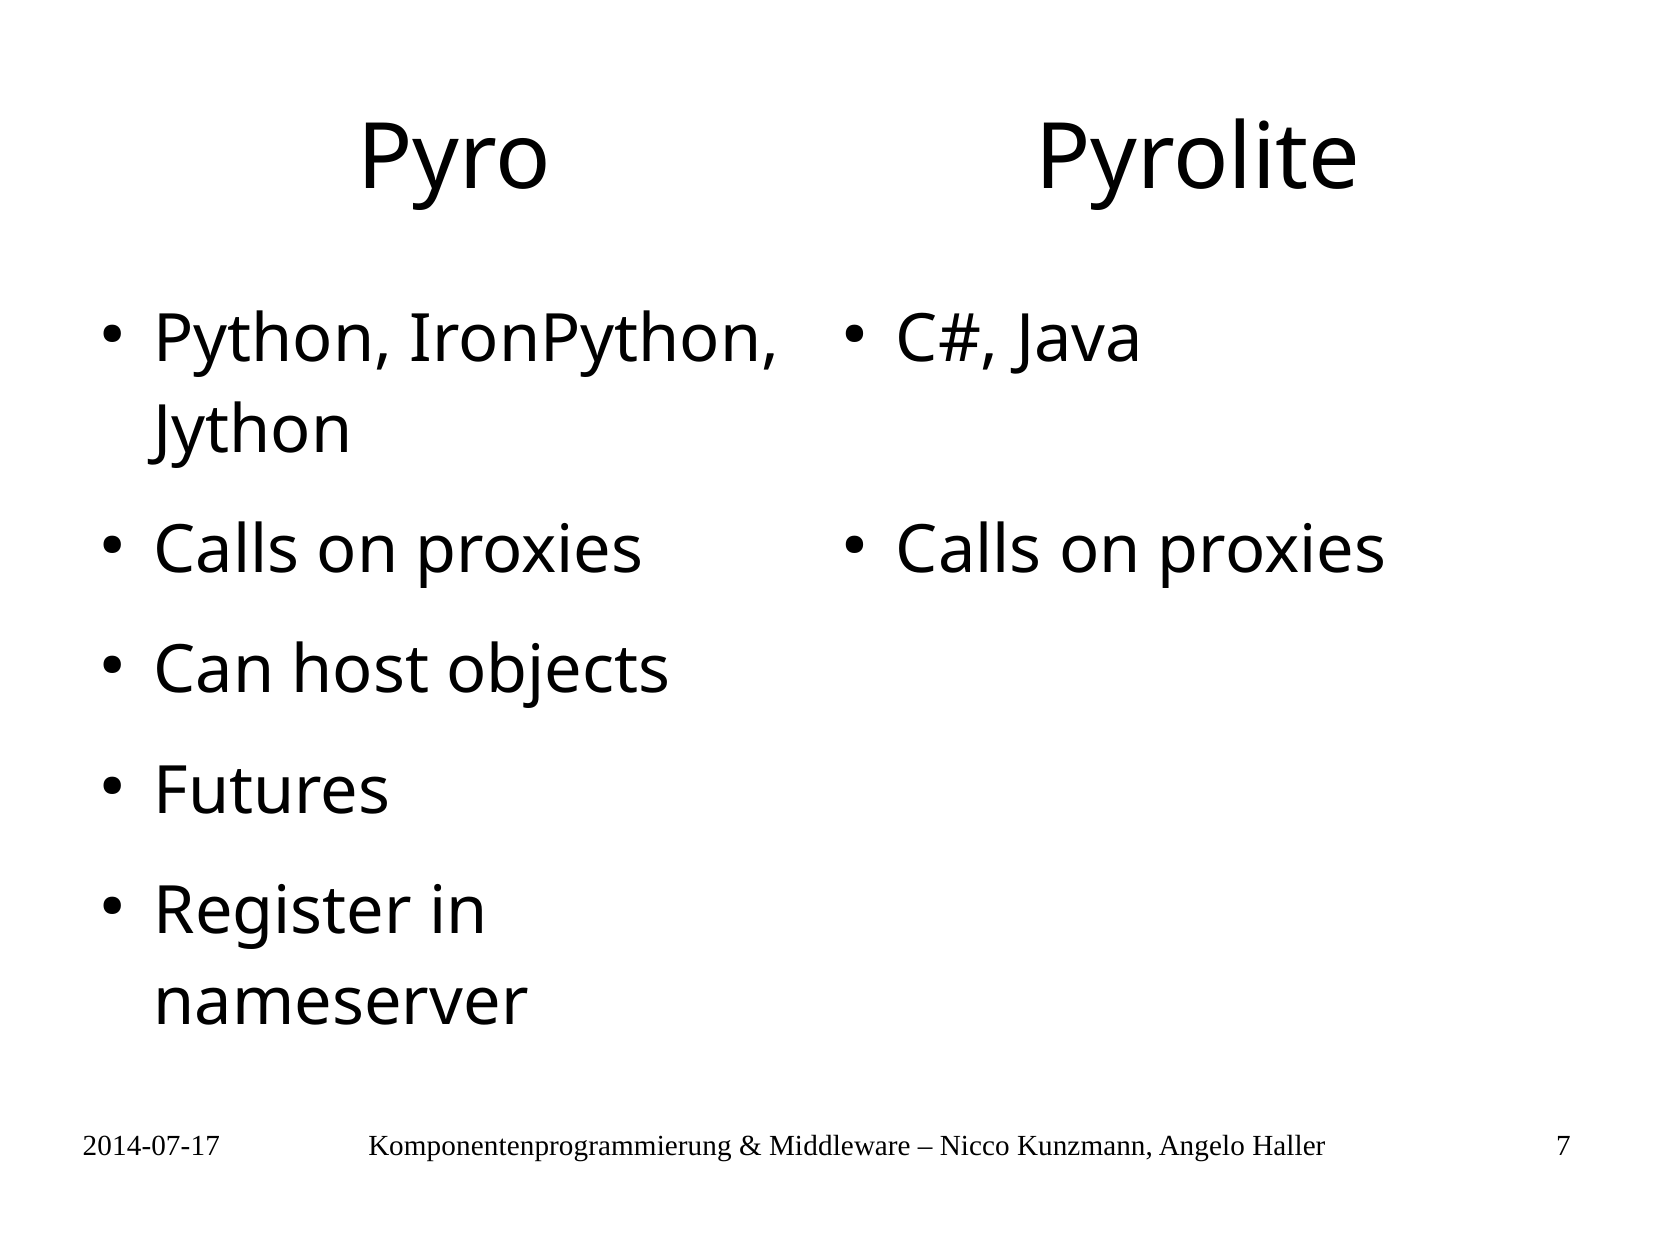

# Pyro
Pyrolite
C#, Java
Calls on proxies
Python, IronPython, Jython
Calls on proxies
Can host objects
Futures
Register in nameserver
2014-07-17
Komponentenprogrammierung & Middleware – Nicco Kunzmann, Angelo Haller
7